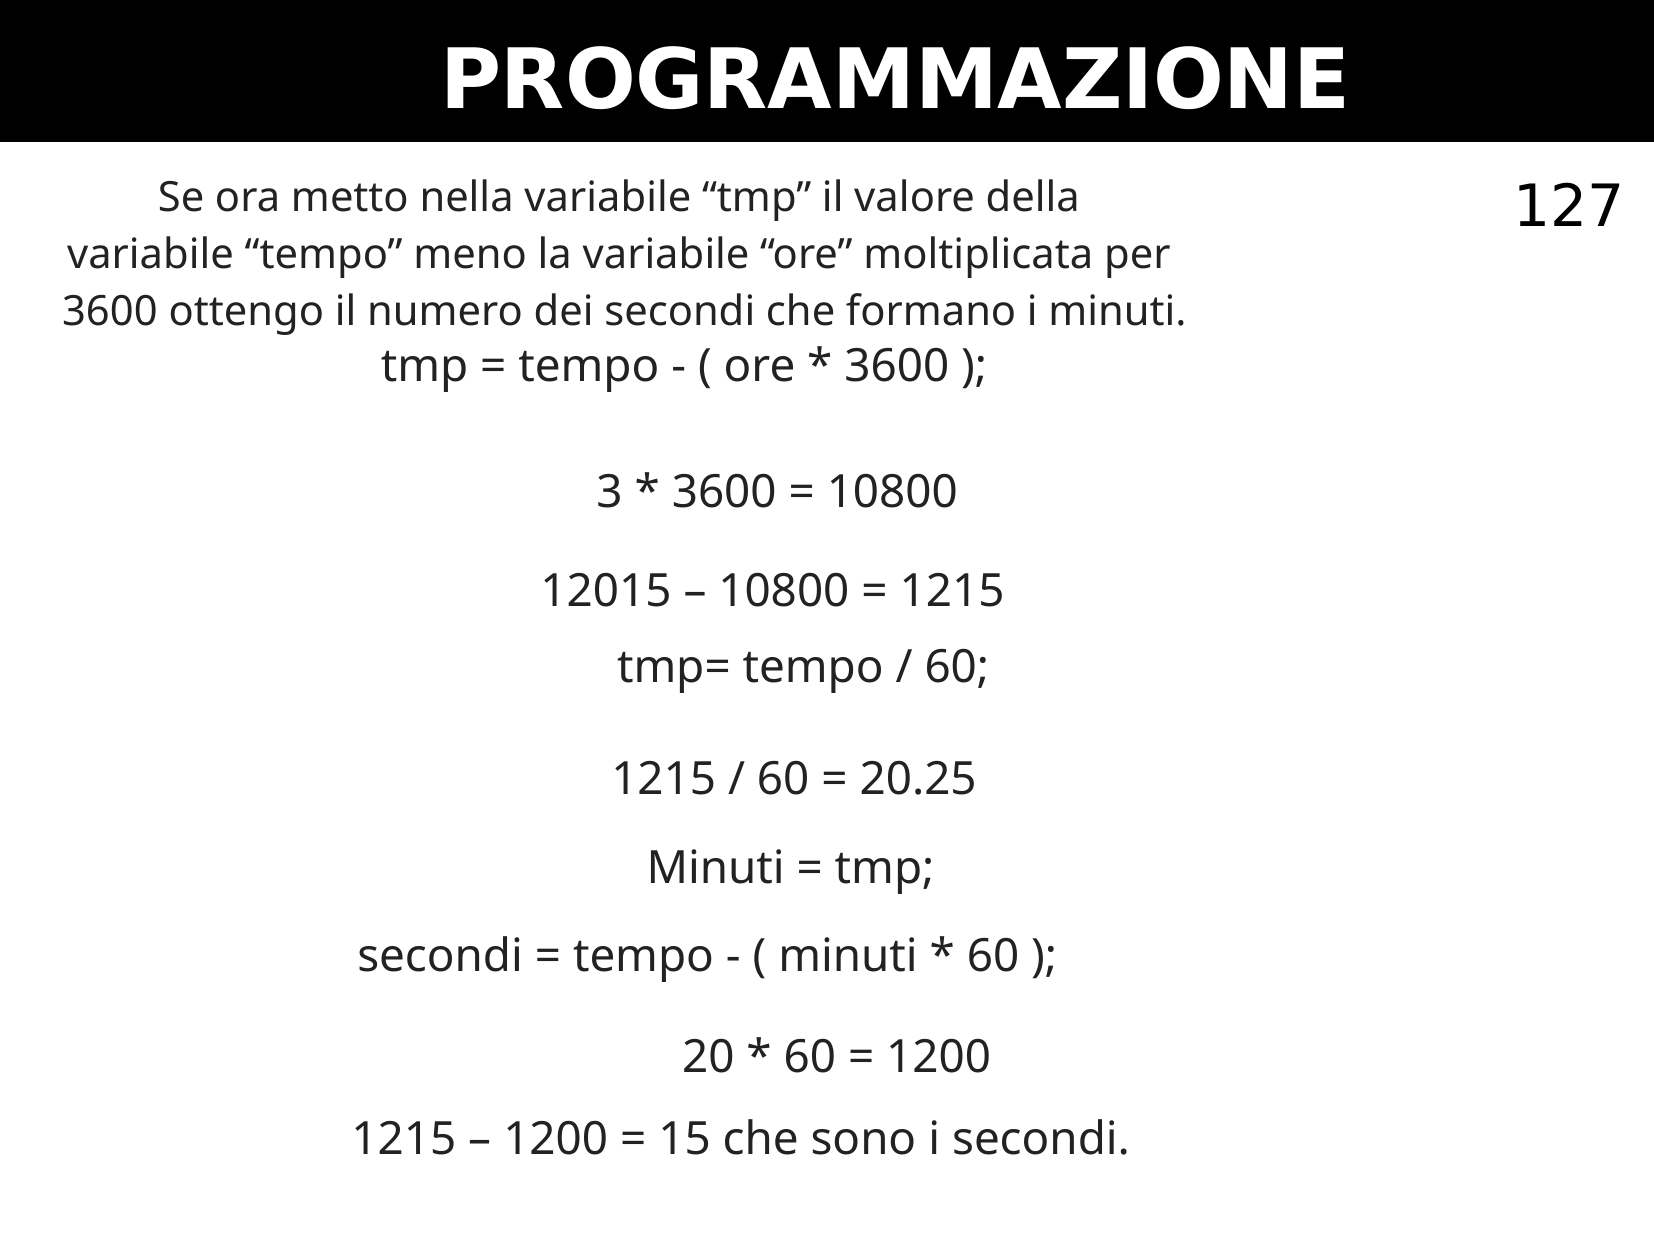

PROGRAMMAZIONE
Se ora metto nella variabile “tmp” il valore della
variabile “tempo” meno la variabile “ore” moltiplicata per
3600 ottengo il numero dei secondi che formano i minuti.
127
tmp = tempo - ( ore * 3600 );
3 * 3600 = 10800
12015 – 10800 = 1215
tmp= tempo / 60;
1215 / 60 = 20.25
Minuti = tmp;
secondi = tempo - ( minuti * 60 );
20 * 60 = 1200
1215 – 1200 = 15 che sono i secondi.